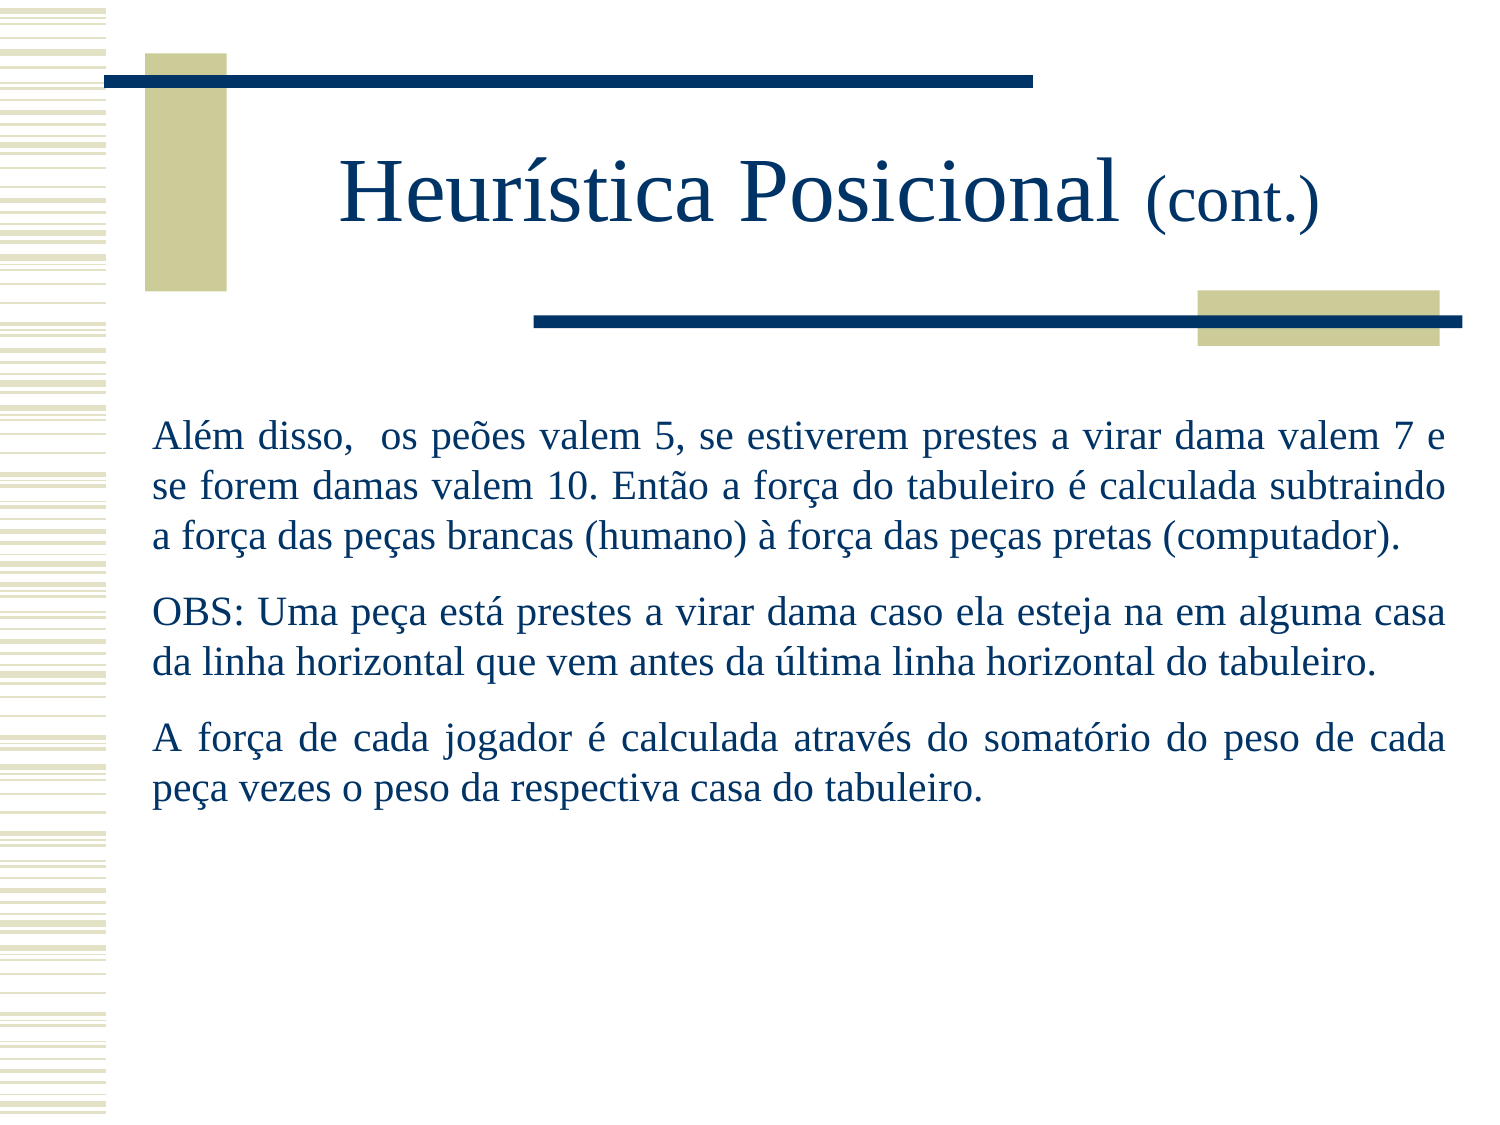

# Heurística Posicional (cont.)
Além disso, os peões valem 5, se estiverem prestes a virar dama valem 7 e se forem damas valem 10. Então a força do tabuleiro é calculada subtraindo a força das peças brancas (humano) à força das peças pretas (computador).
OBS: Uma peça está prestes a virar dama caso ela esteja na em alguma casa da linha horizontal que vem antes da última linha horizontal do tabuleiro.
A força de cada jogador é calculada através do somatório do peso de cada peça vezes o peso da respectiva casa do tabuleiro.